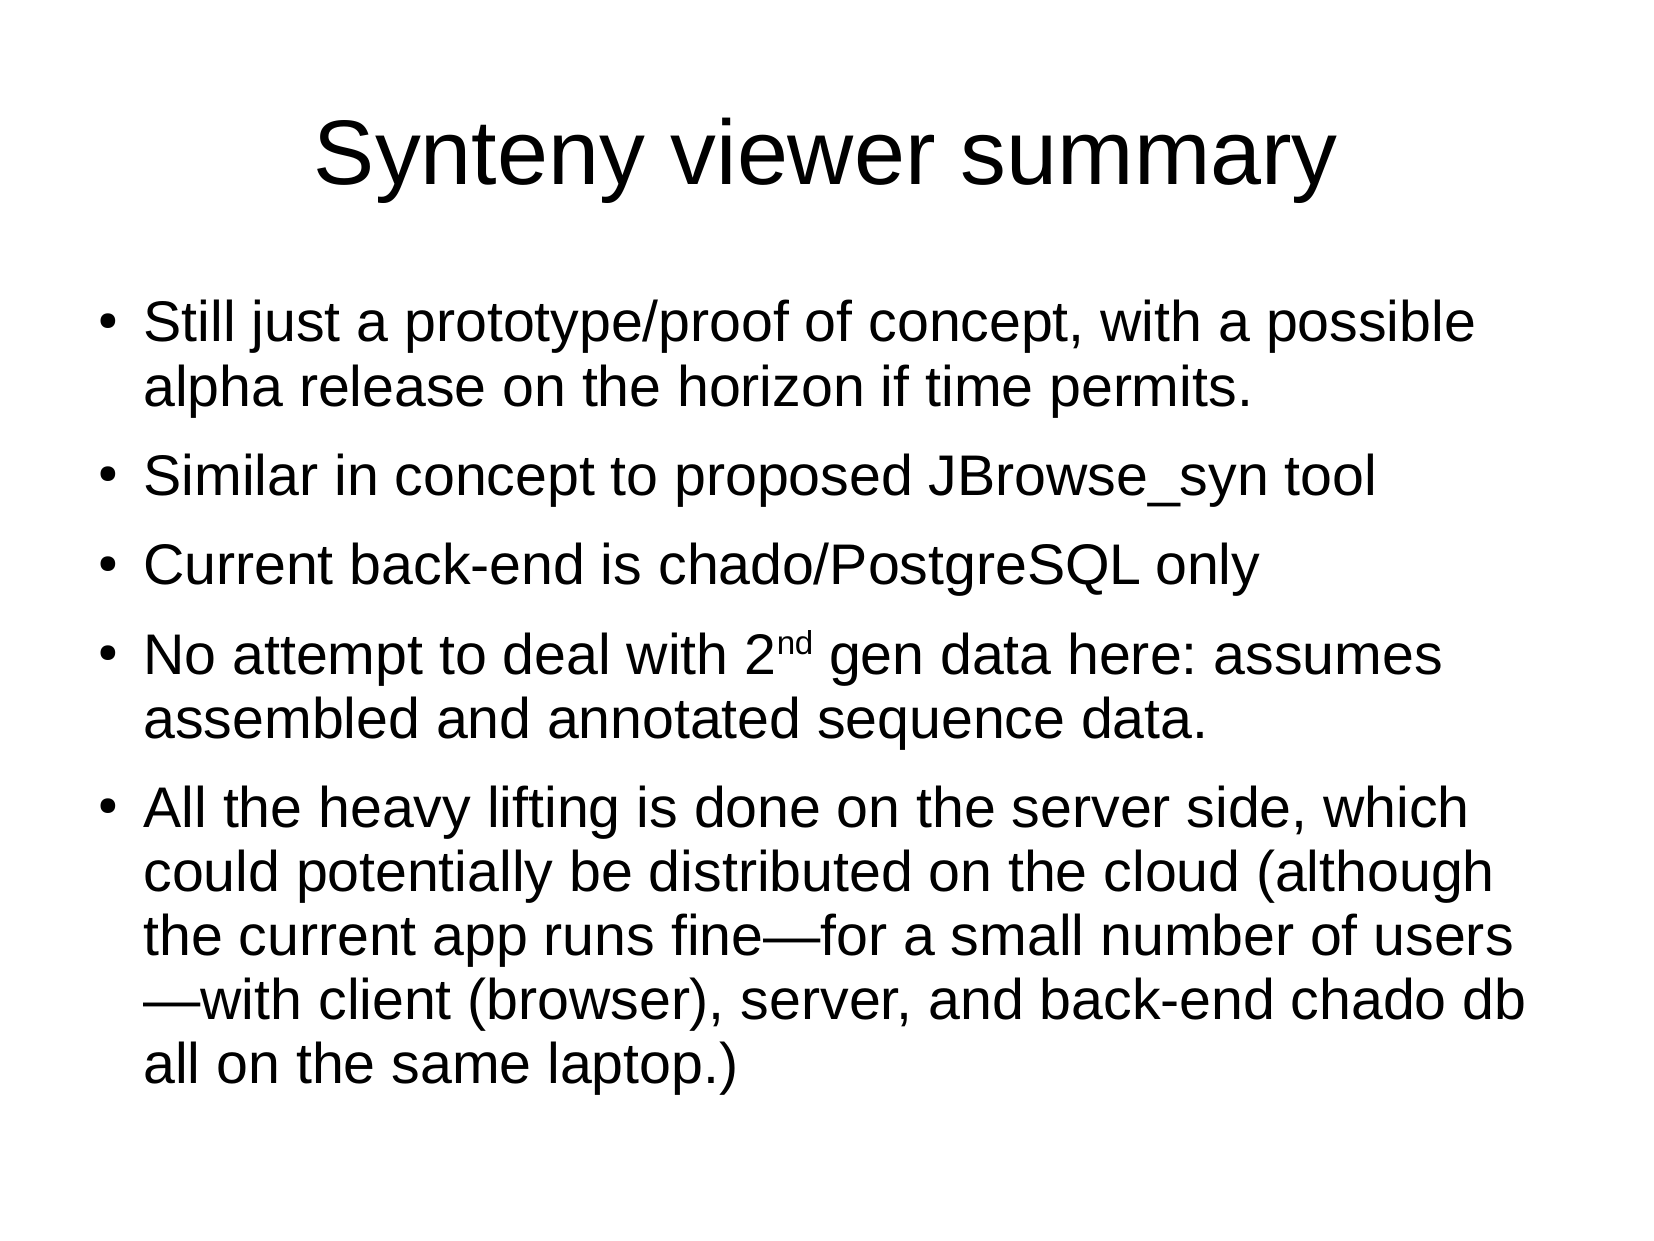

# Synteny viewer summary
Still just a prototype/proof of concept, with a possible alpha release on the horizon if time permits.
Similar in concept to proposed JBrowse_syn tool
Current back-end is chado/PostgreSQL only
No attempt to deal with 2nd gen data here: assumes assembled and annotated sequence data.
All the heavy lifting is done on the server side, which could potentially be distributed on the cloud (although the current app runs fine—for a small number of users—with client (browser), server, and back-end chado db all on the same laptop.)